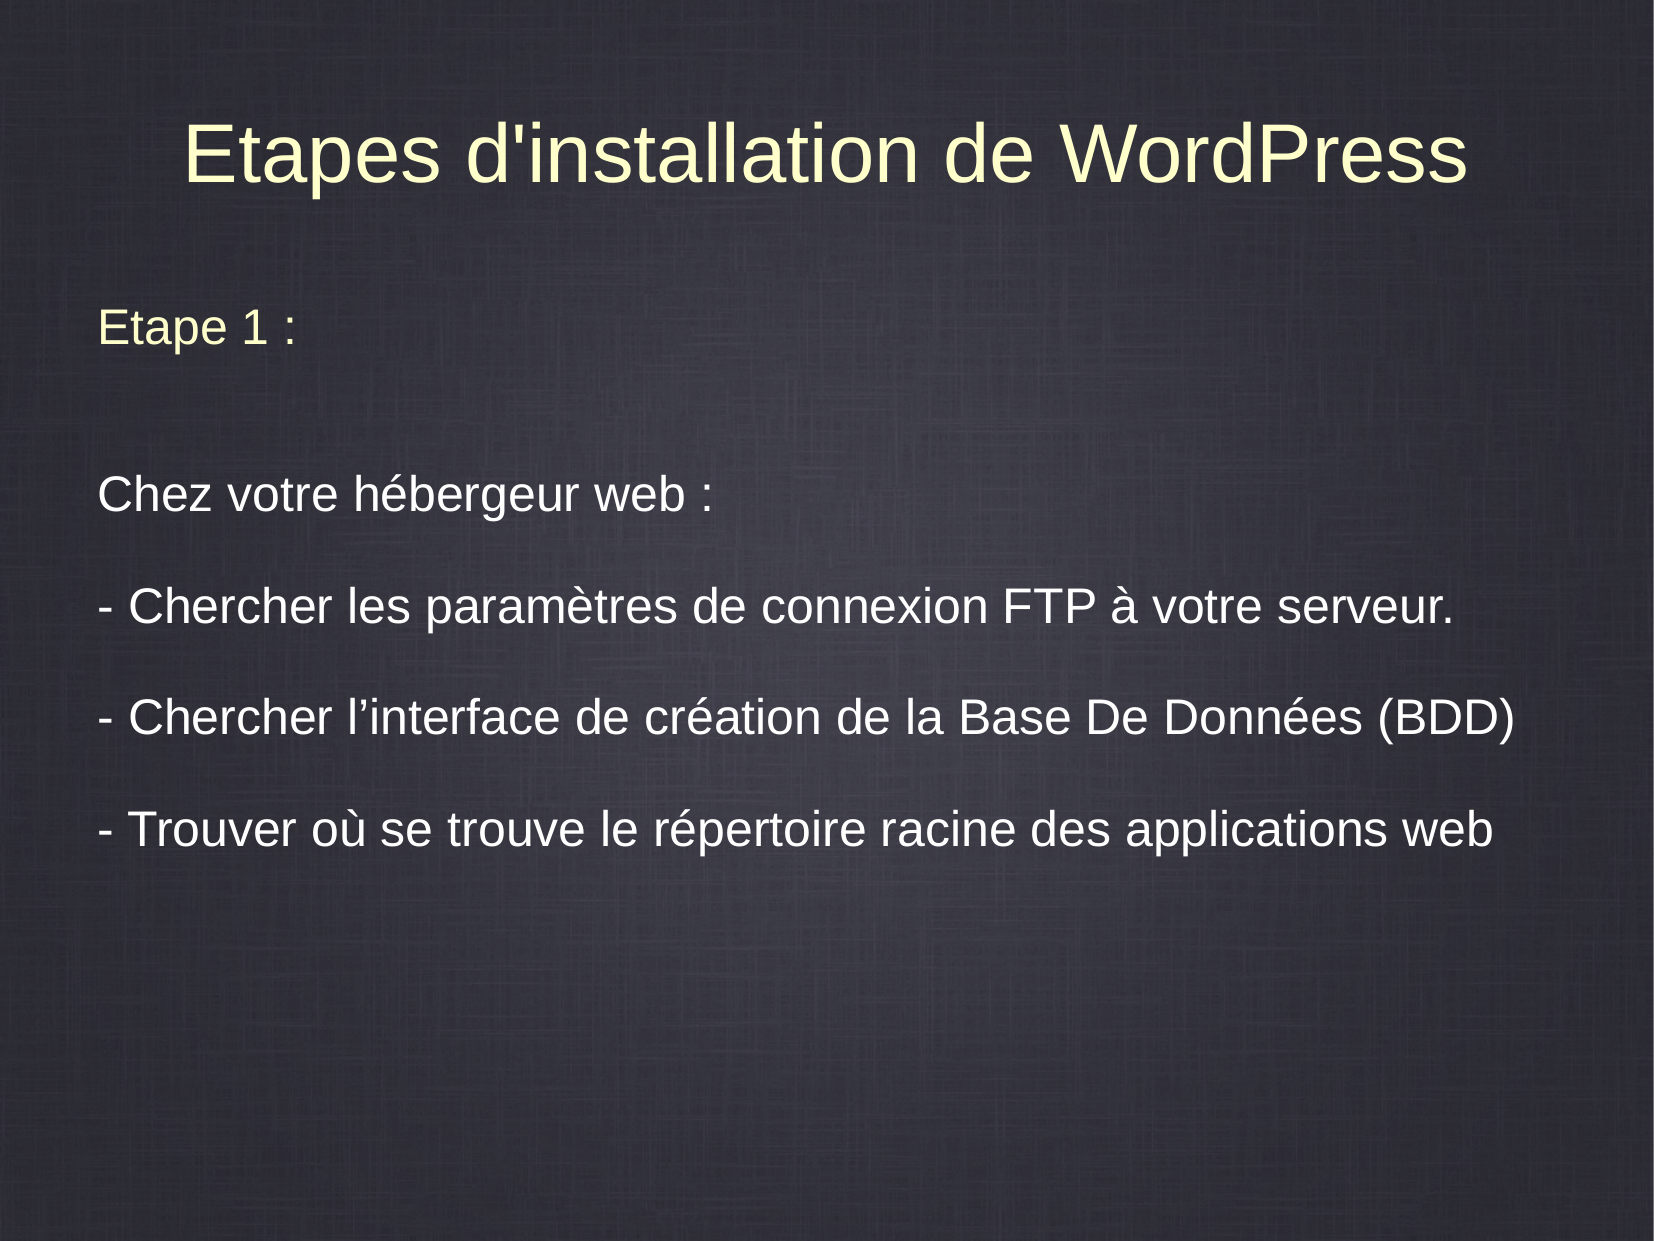

Etapes d'installation de WordPress
Etape 1 :
Chez votre hébergeur web :
- Chercher les paramètres de connexion FTP à votre serveur.
- Chercher l’interface de création de la Base De Données (BDD)
- Trouver où se trouve le répertoire racine des applications web